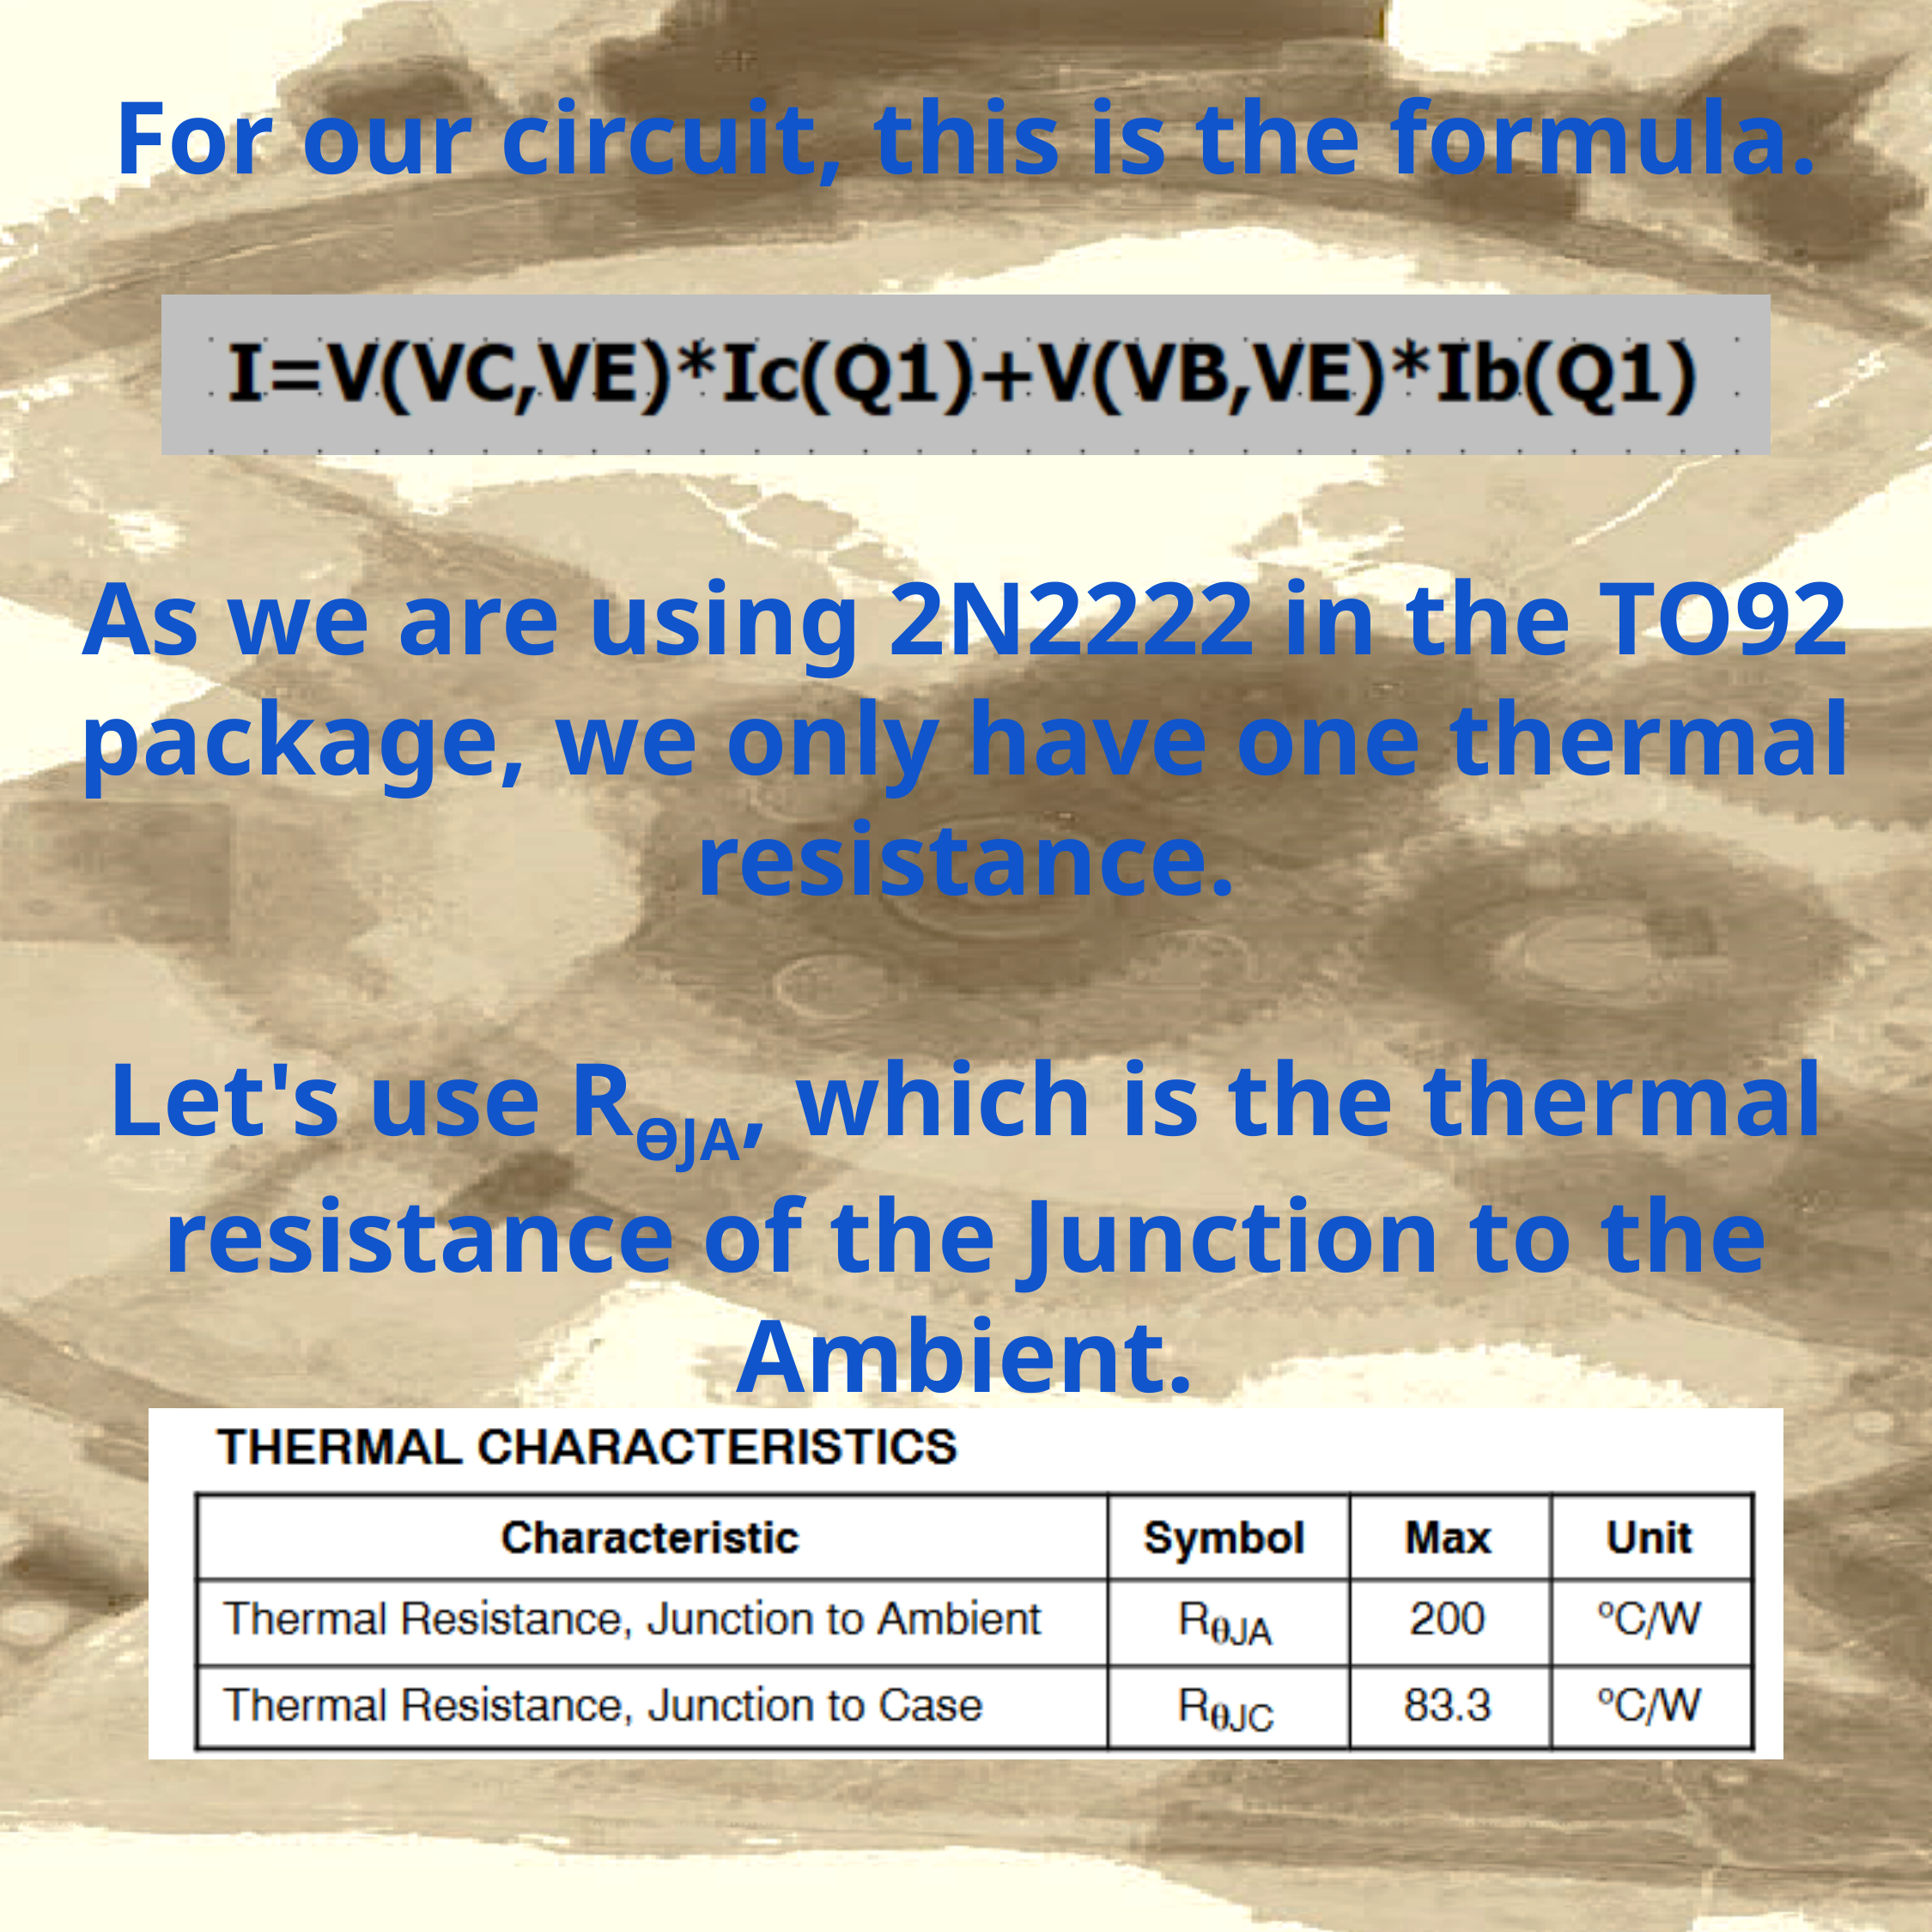

For our circuit, this is the formula.
As we are using 2N2222 in the TO92 package, we only have one thermal resistance.
Let's use RϴJA, which is the thermal resistance of the Junction to the Ambient.